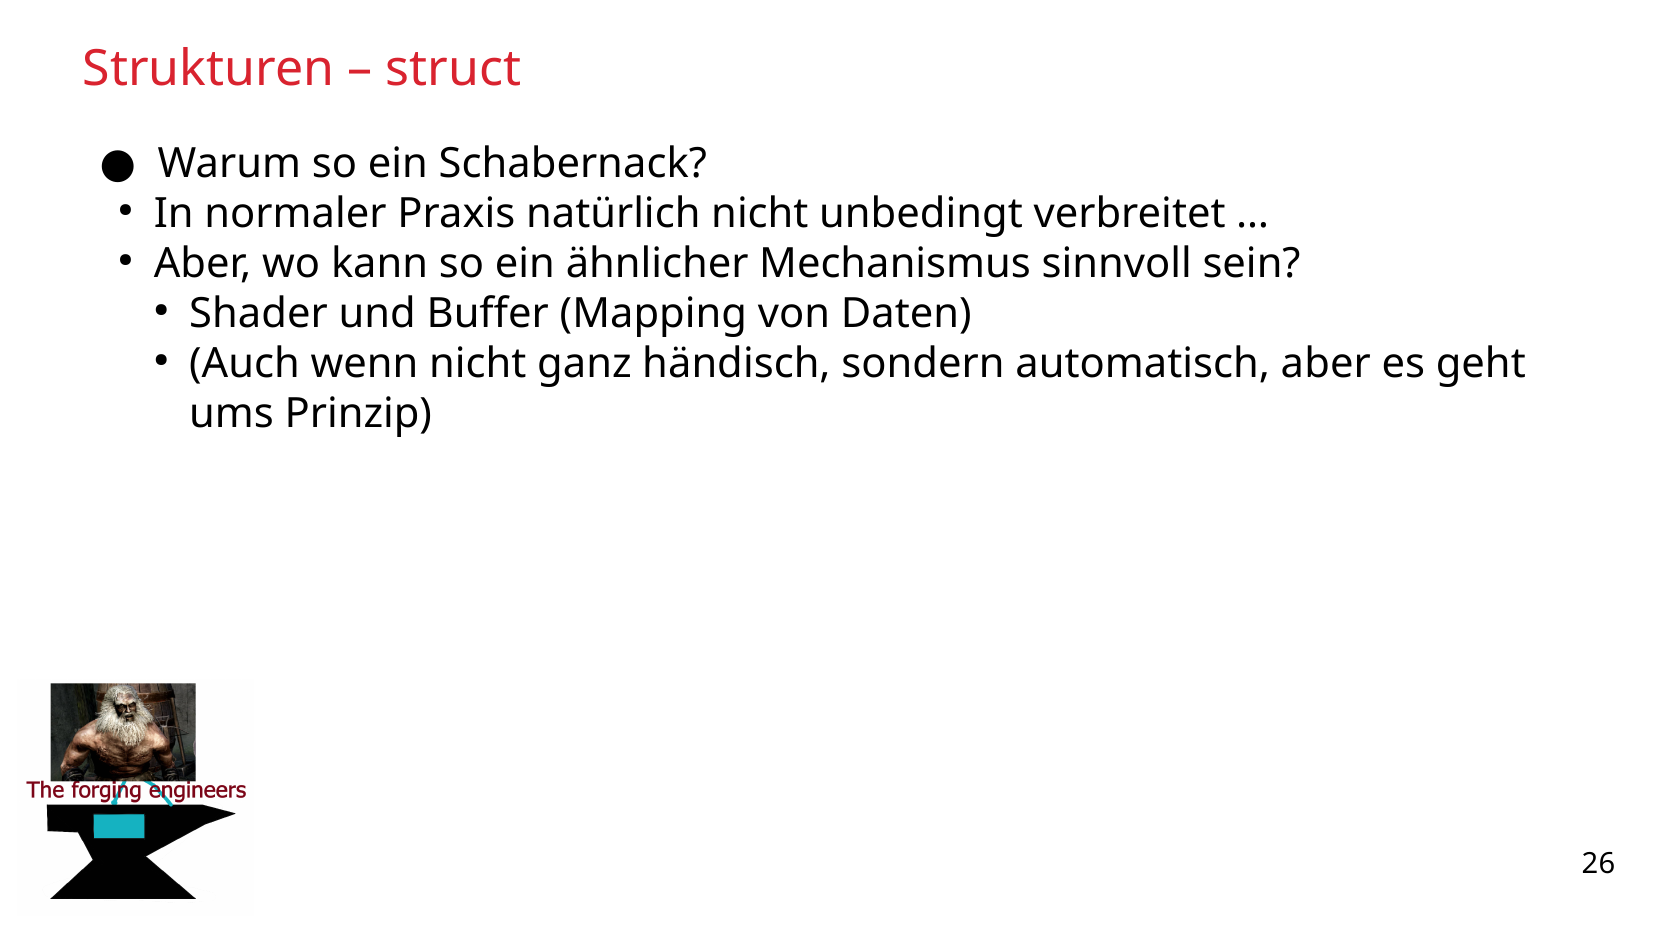

# Strukturen – struct
Warum so ein Schabernack?
In normaler Praxis natürlich nicht unbedingt verbreitet …
Aber, wo kann so ein ähnlicher Mechanismus sinnvoll sein?
Shader und Buffer (Mapping von Daten)
(Auch wenn nicht ganz händisch, sondern automatisch, aber es geht ums Prinzip)